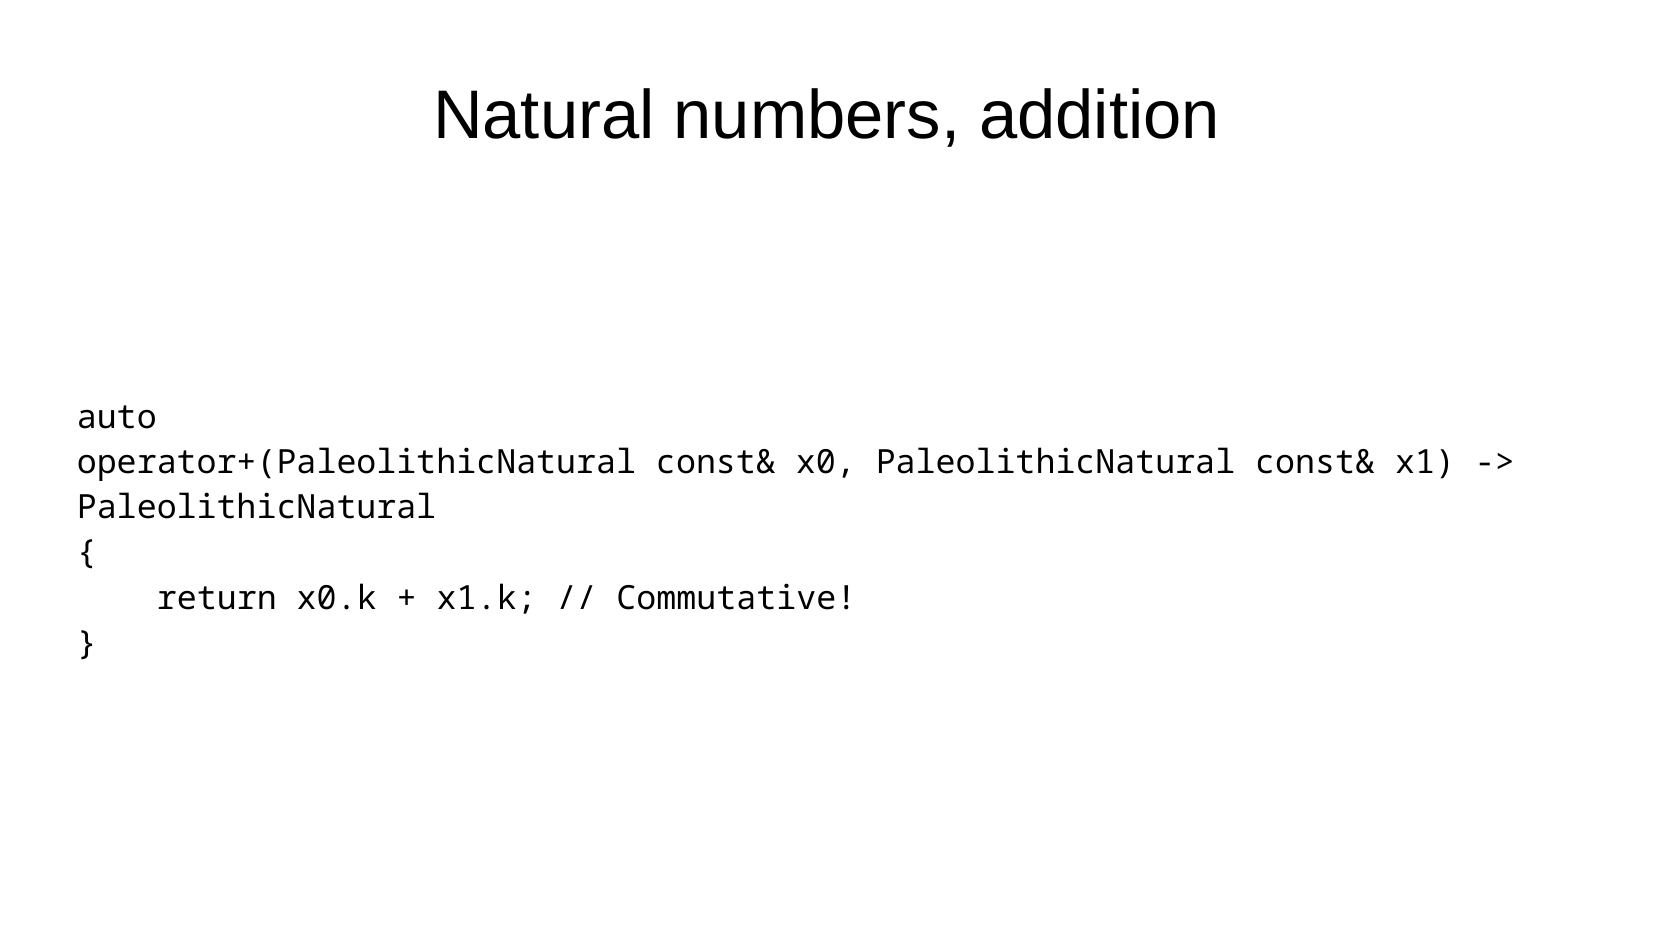

Natural numbers, addition
# auto
operator+(PaleolithicNatural const& x0, PaleolithicNatural const& x1) -> PaleolithicNatural
{
 return x0.k + x1.k; // Commutative!
}